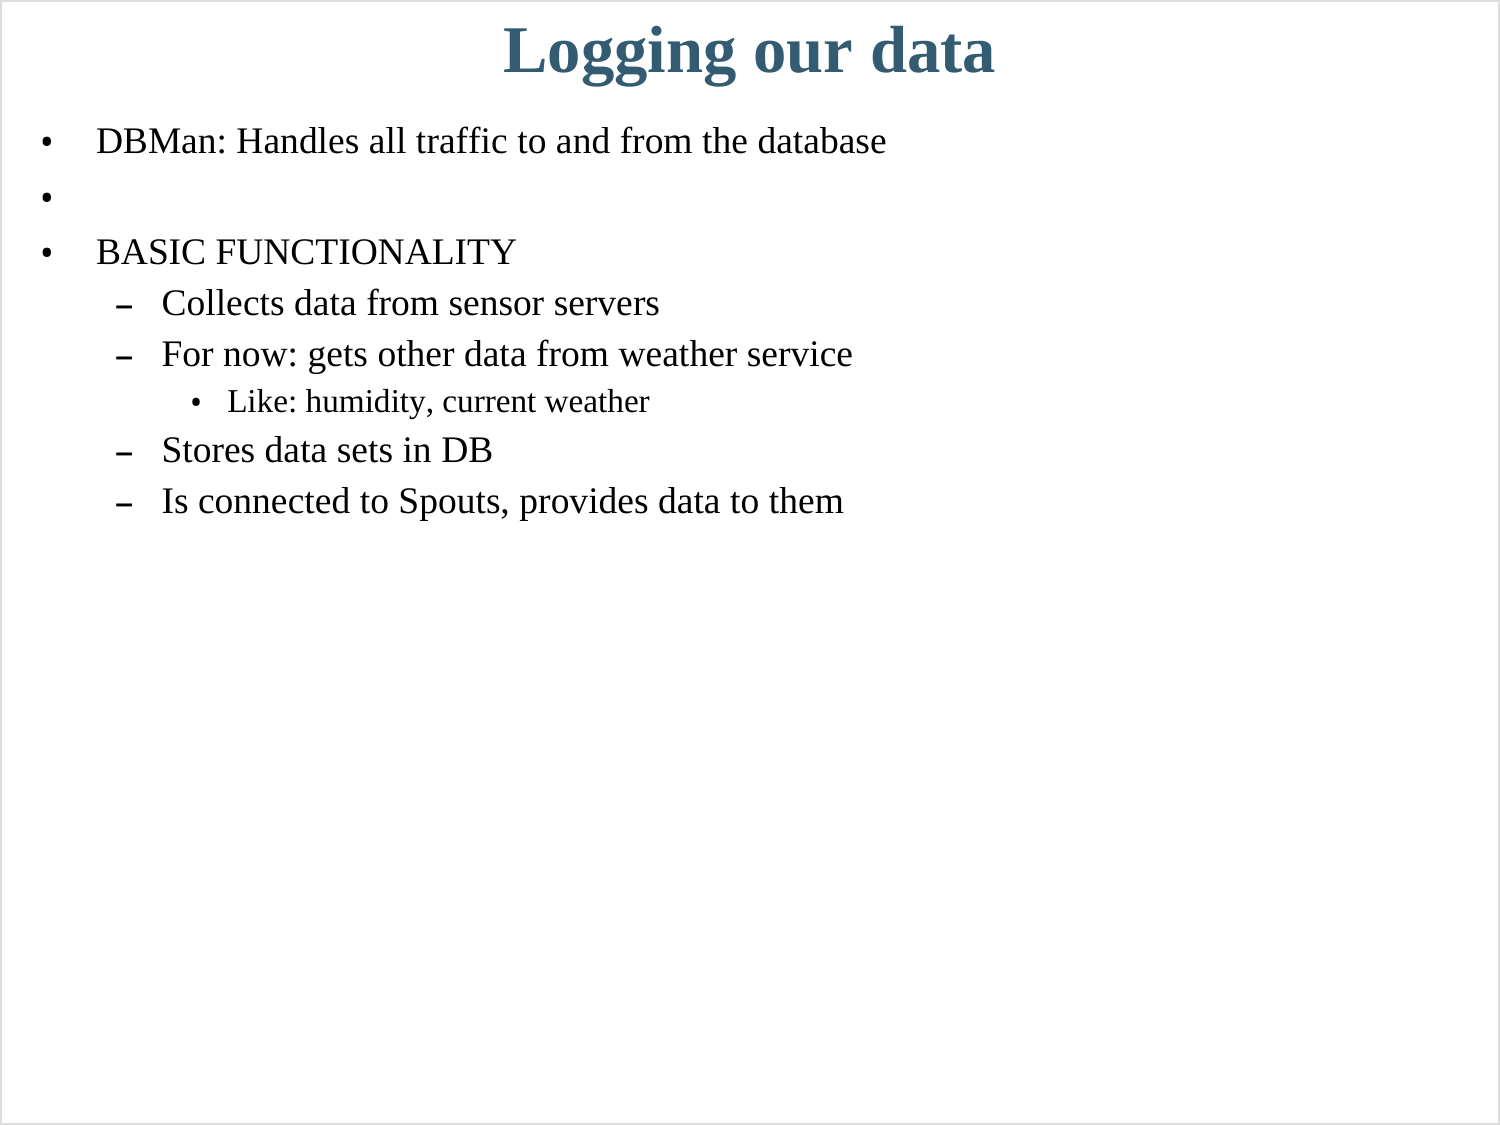

# Logging our data
DBMan: Handles all traffic to and from the database
BASIC FUNCTIONALITY
Collects data from sensor servers
For now: gets other data from weather service
Like: humidity, current weather
Stores data sets in DB
Is connected to Spouts, provides data to them